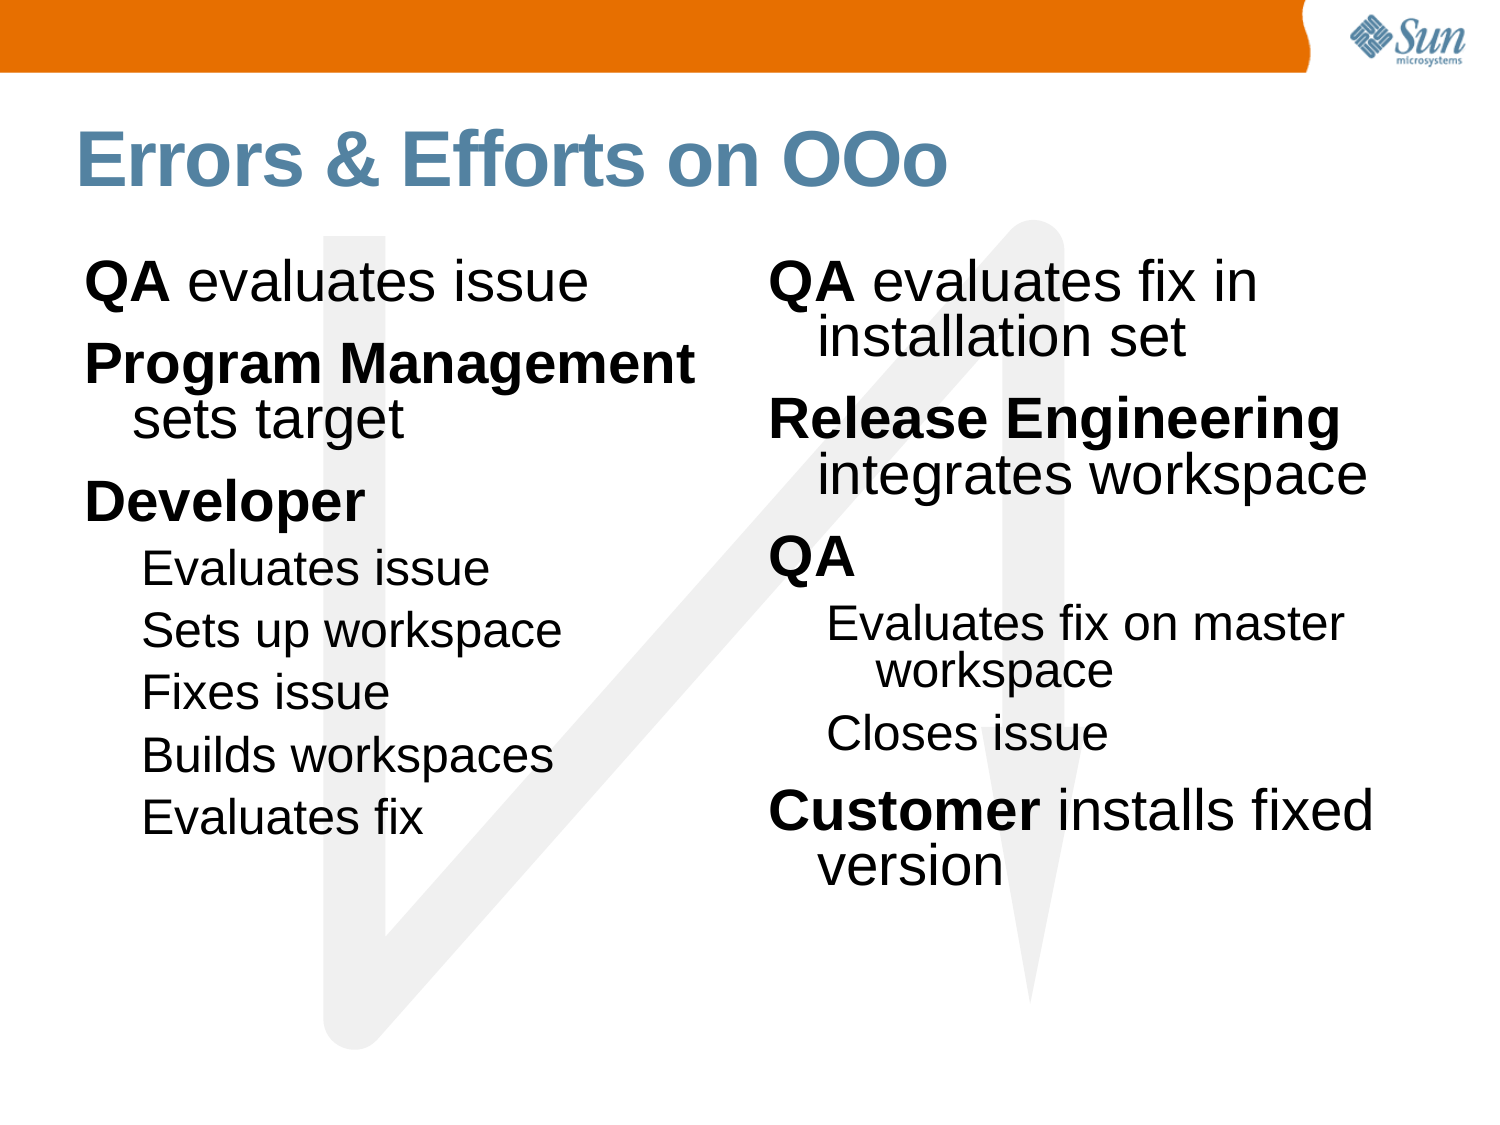

# Errors & Efforts on OOo
QA evaluates issue
Program Management sets target
Developer
Evaluates issue
Sets up workspace
Fixes issue
Builds workspaces
Evaluates fix
QA evaluates fix in installation set
Release Engineering integrates workspace
QA
Evaluates fix on master workspace
Closes issue
Customer installs fixed version